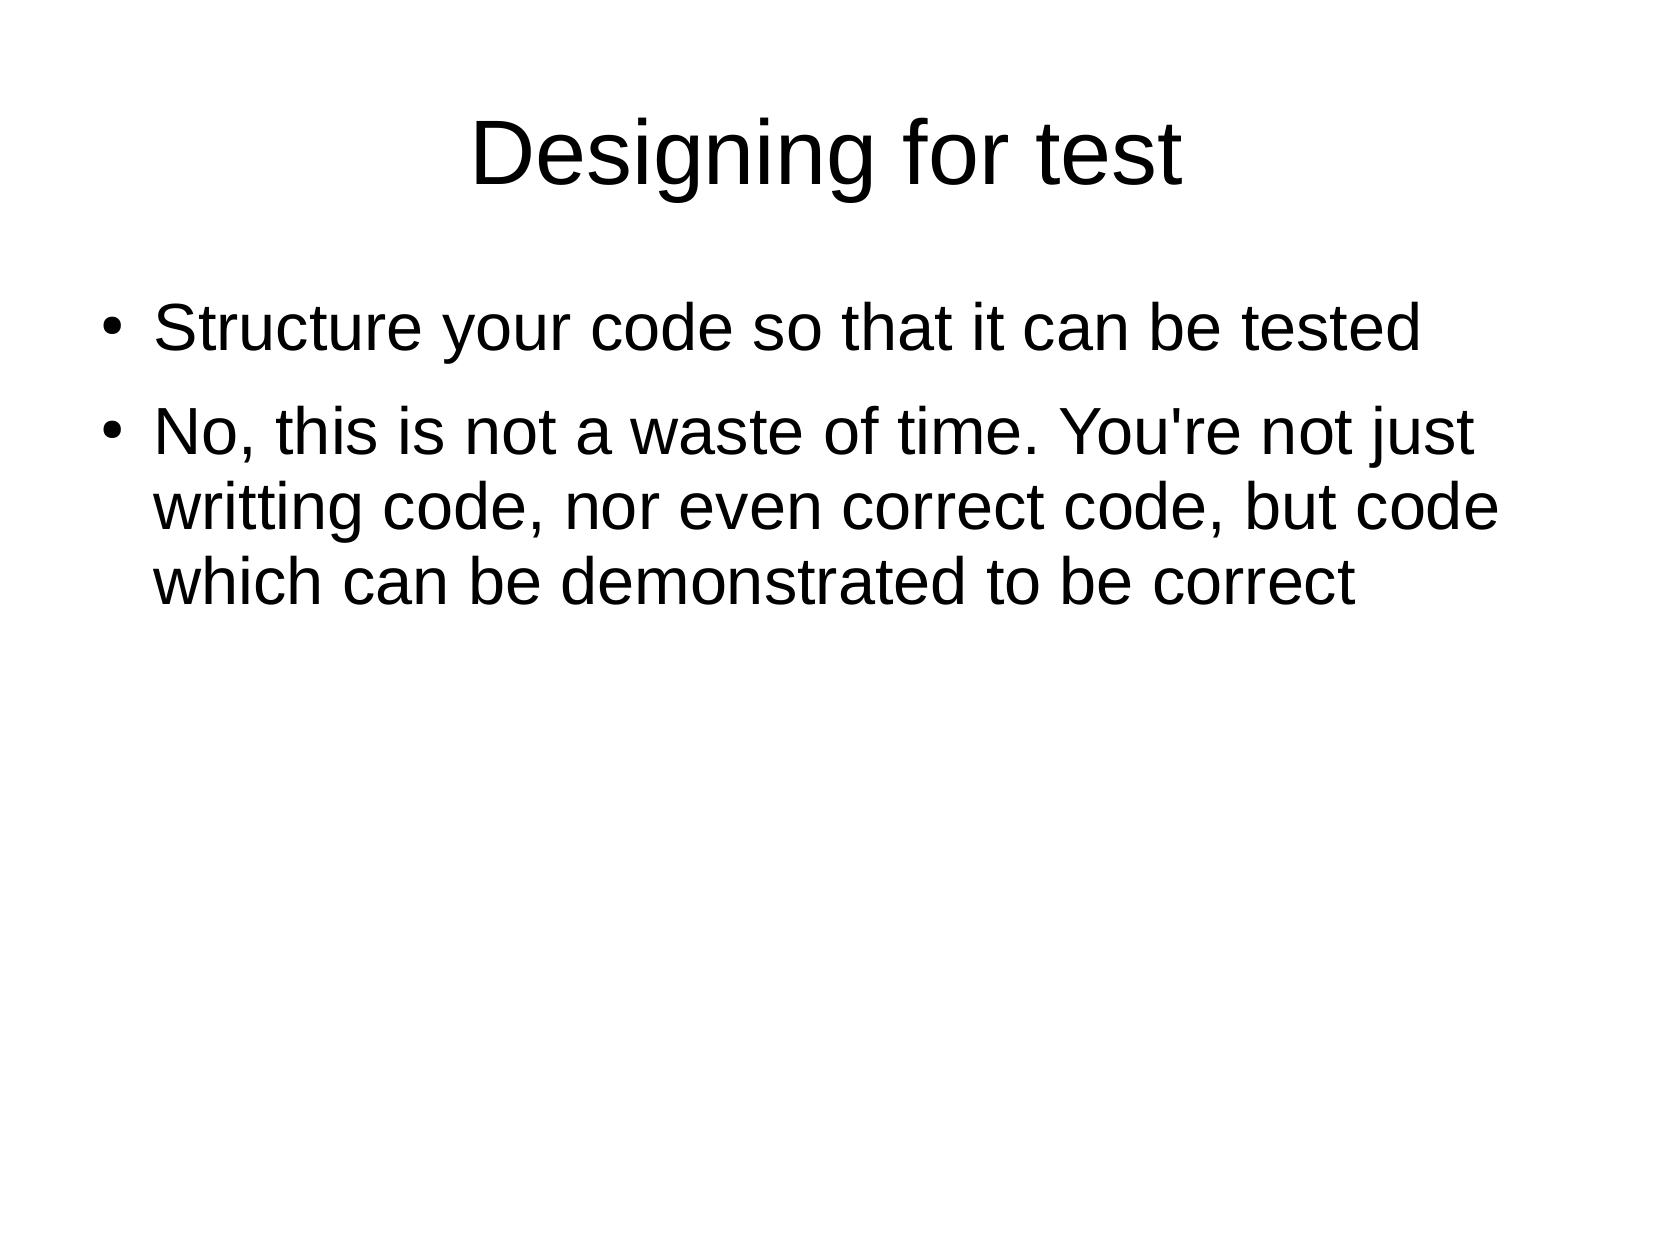

# Designing for test
Structure your code so that it can be tested
No, this is not a waste of time. You're not just writting code, nor even correct code, but code which can be demonstrated to be correct